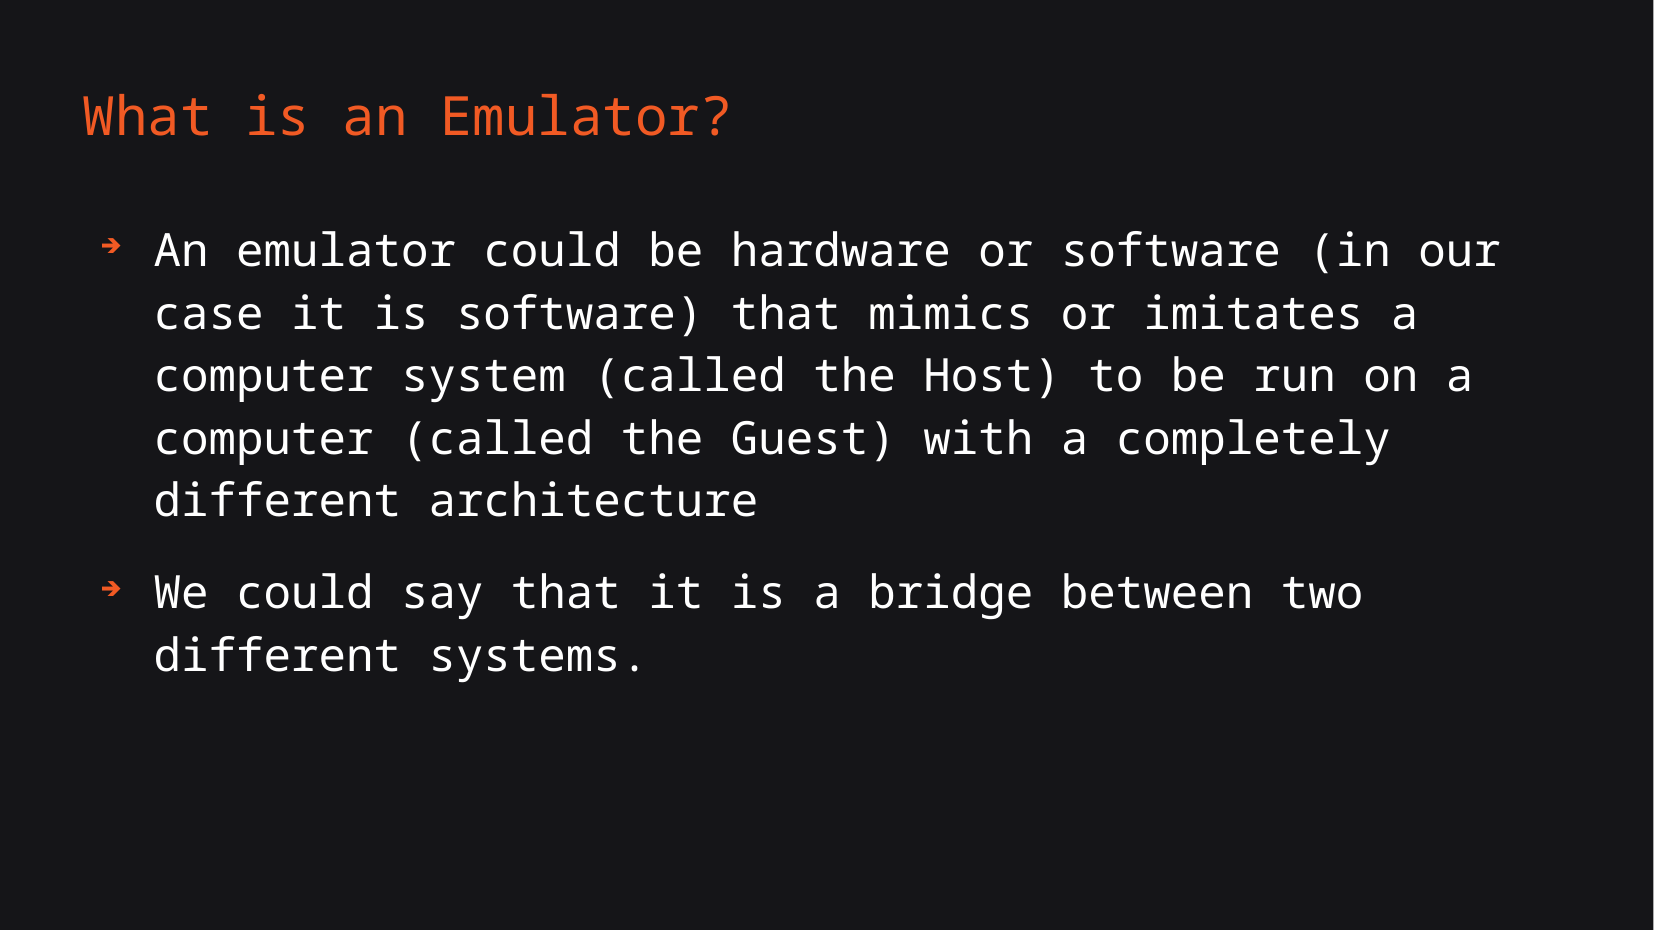

# What is an Emulator?
An emulator could be hardware or software (in our case it is software) that mimics or imitates a computer system (called the Host) to be run on a computer (called the Guest) with a completely different architecture
We could say that it is a bridge between two different systems.